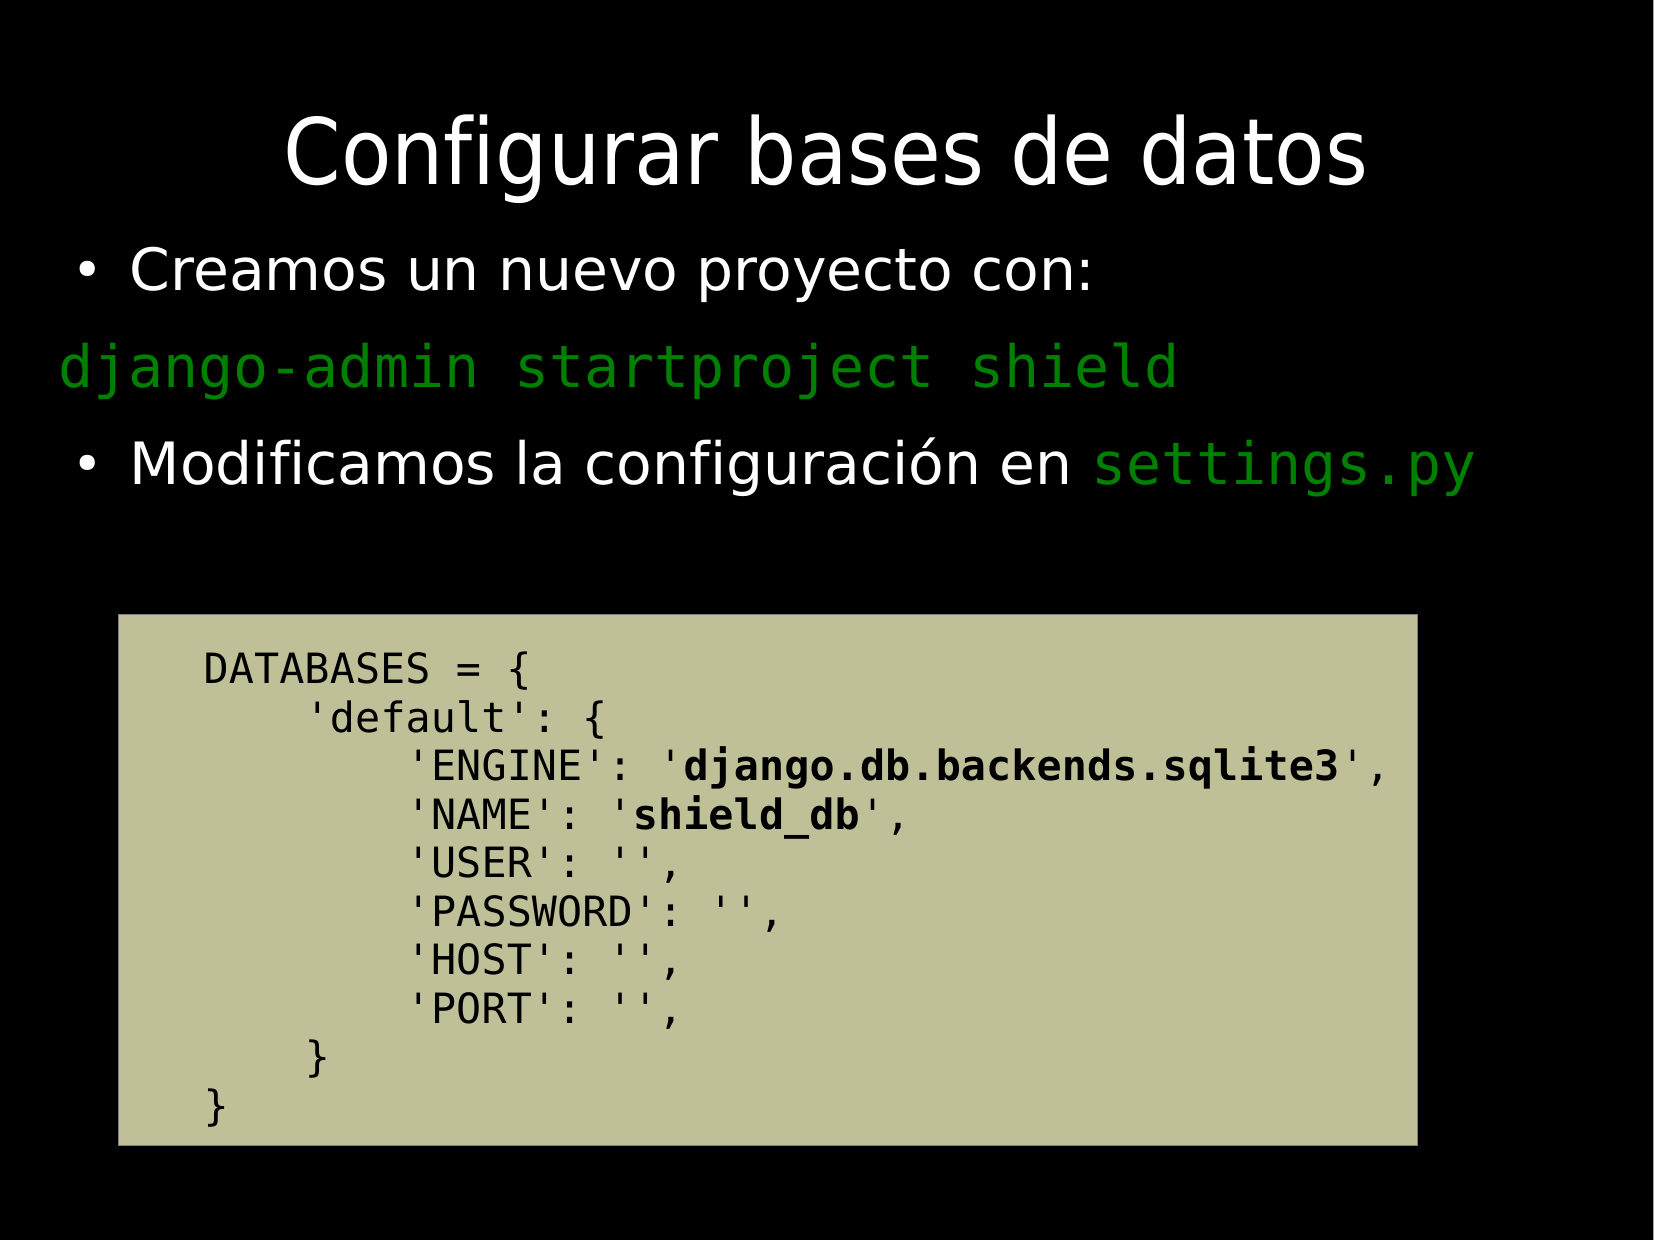

# Configurar bases de datos
Creamos un nuevo proyecto con:
django-admin startproject shield
Modificamos la configuración en settings.py
DATABASES = {
 'default': {
 'ENGINE': 'django.db.backends.sqlite3',
 'NAME': 'shield_db',
 'USER': '',
 'PASSWORD': '',
 'HOST': '',
 'PORT': '',
 }
}